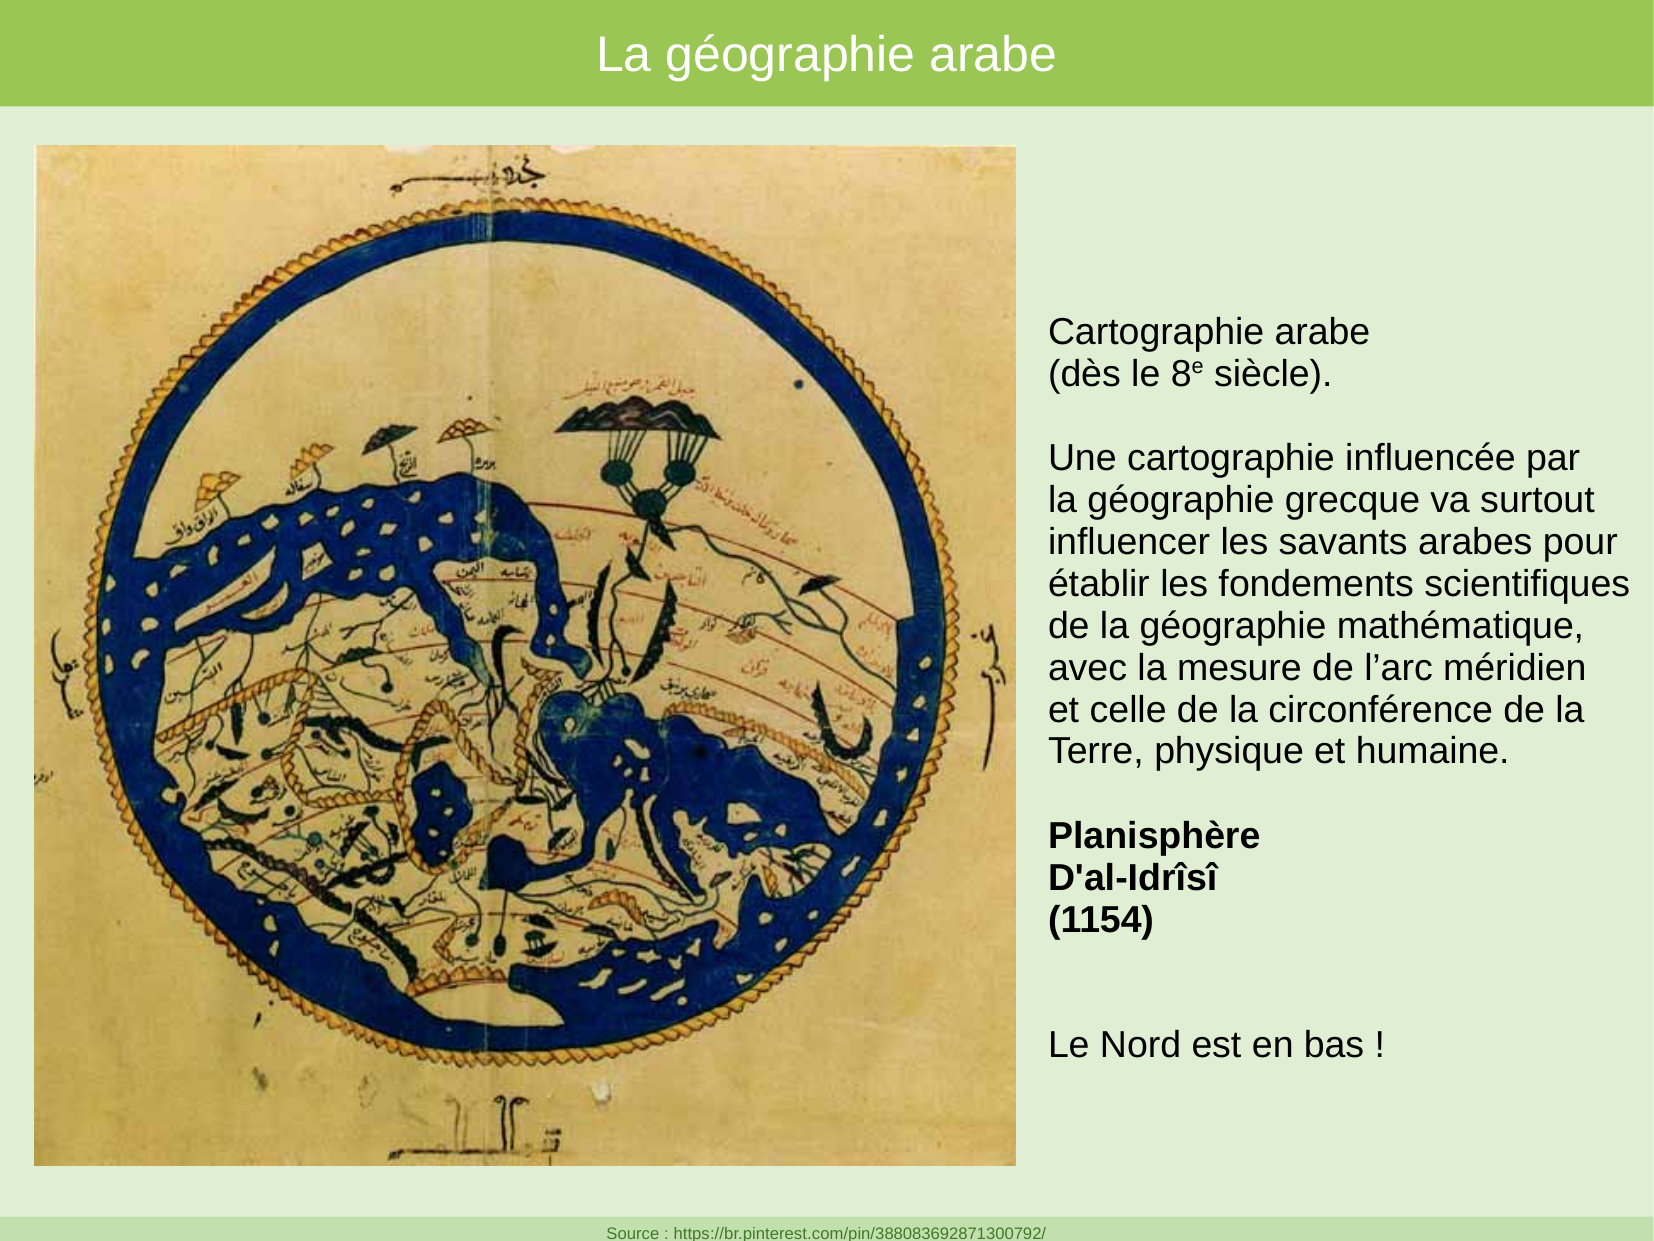

# La géographie arabe
Cartographie arabe
(dès le 8e siècle).
Une cartographie influencée par
la géographie grecque va surtout
influencer les savants arabes pour
établir les fondements scientifiques
de la géographie mathématique,
avec la mesure de l’arc méridien
et celle de la circonférence de la
Terre, physique et humaine.
Planisphère
D'al-Idrîsî
(1154)
Le Nord est en bas !
Source : https://br.pinterest.com/pin/388083692871300792/